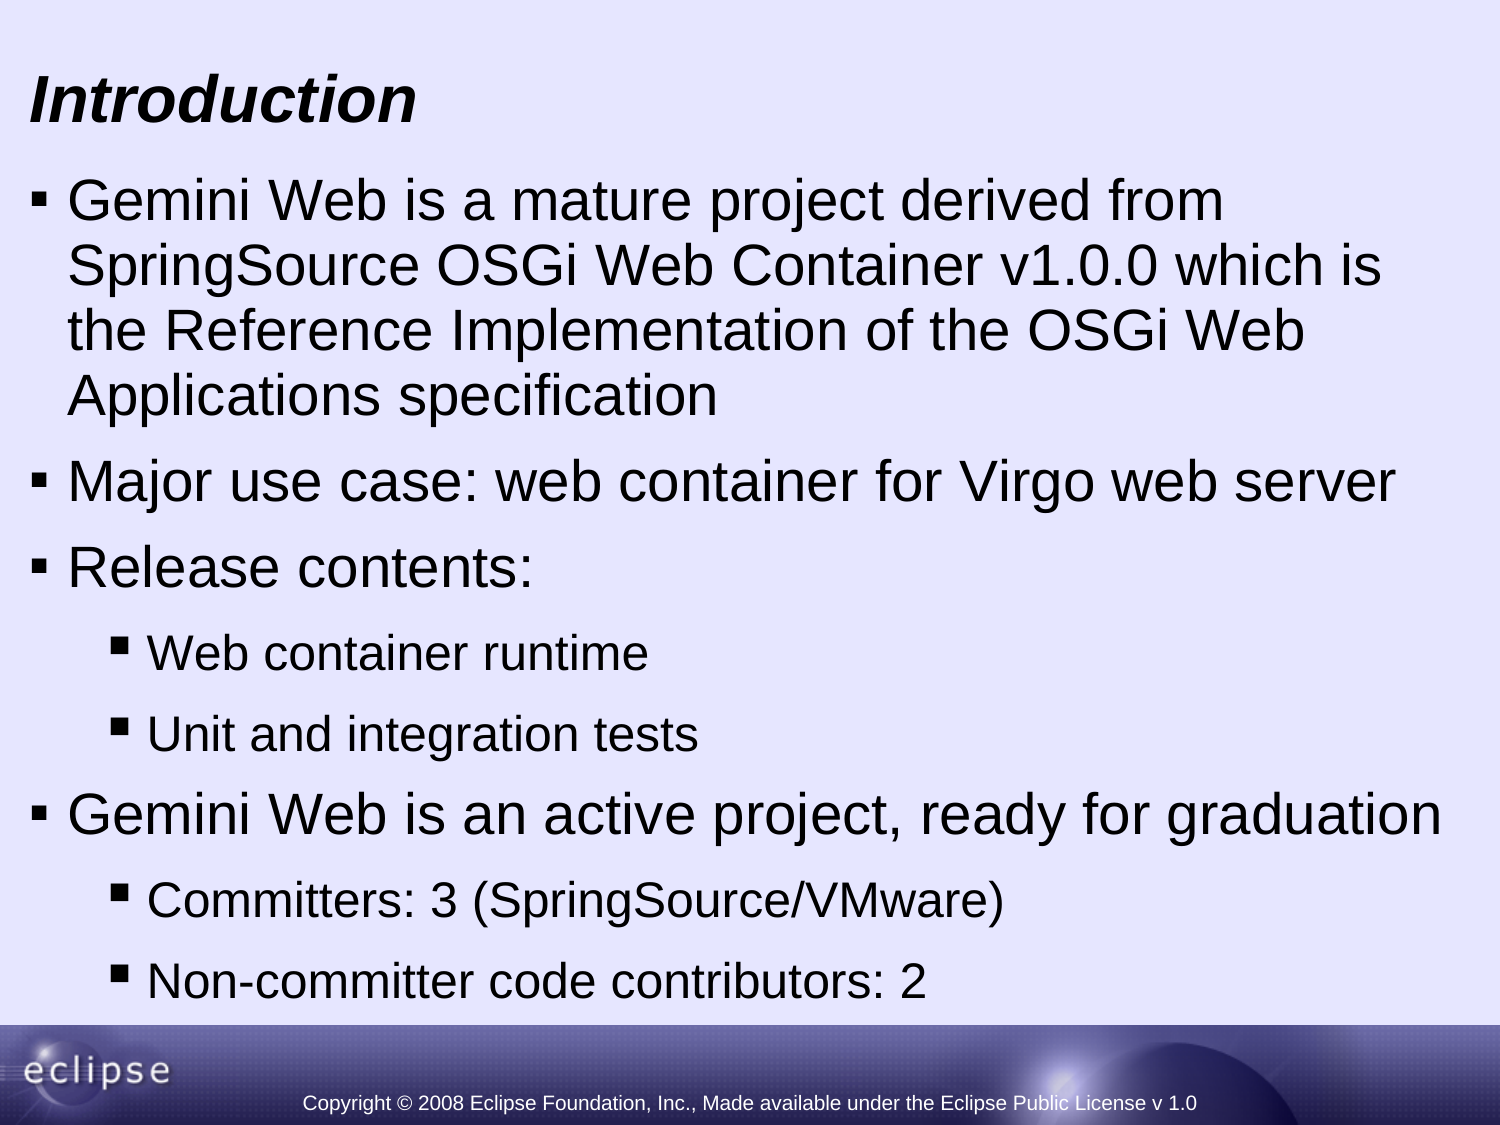

# Introduction
Gemini Web is a mature project derived from SpringSource OSGi Web Container v1.0.0 which is the Reference Implementation of the OSGi Web Applications specification
Major use case: web container for Virgo web server
Release contents:
Web container runtime
Unit and integration tests
Gemini Web is an active project, ready for graduation
Committers: 3 (SpringSource/VMware)
Non-committer code contributors: 2